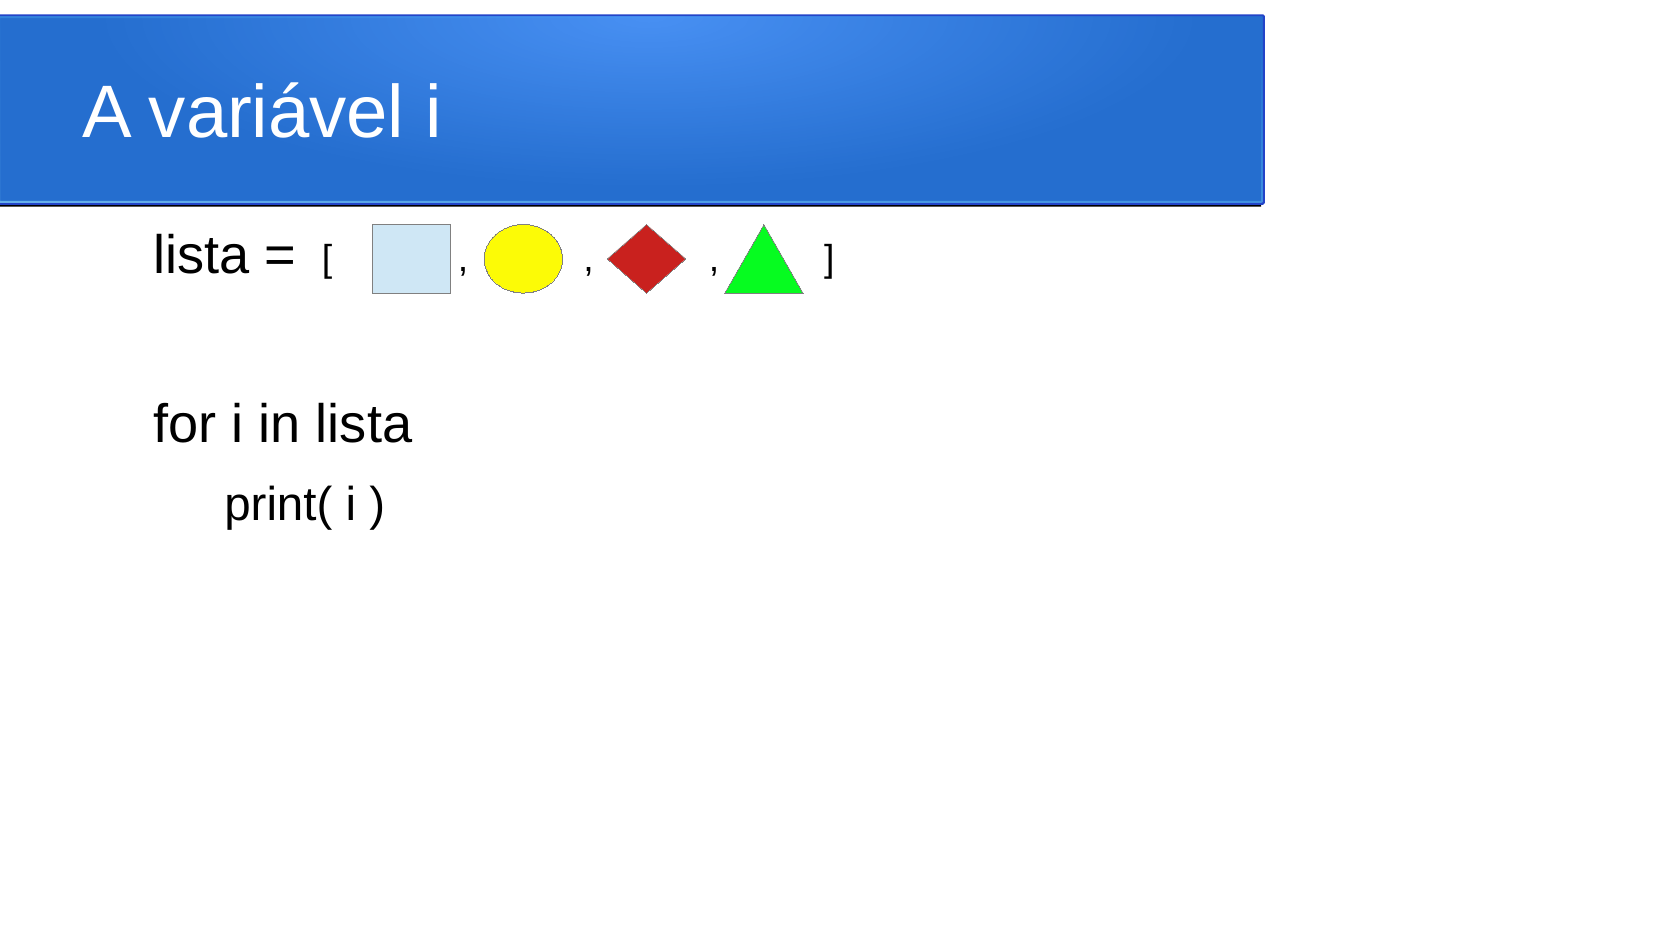

# A variável i
lista =
for i in lista
print( i )
[ , , , ]